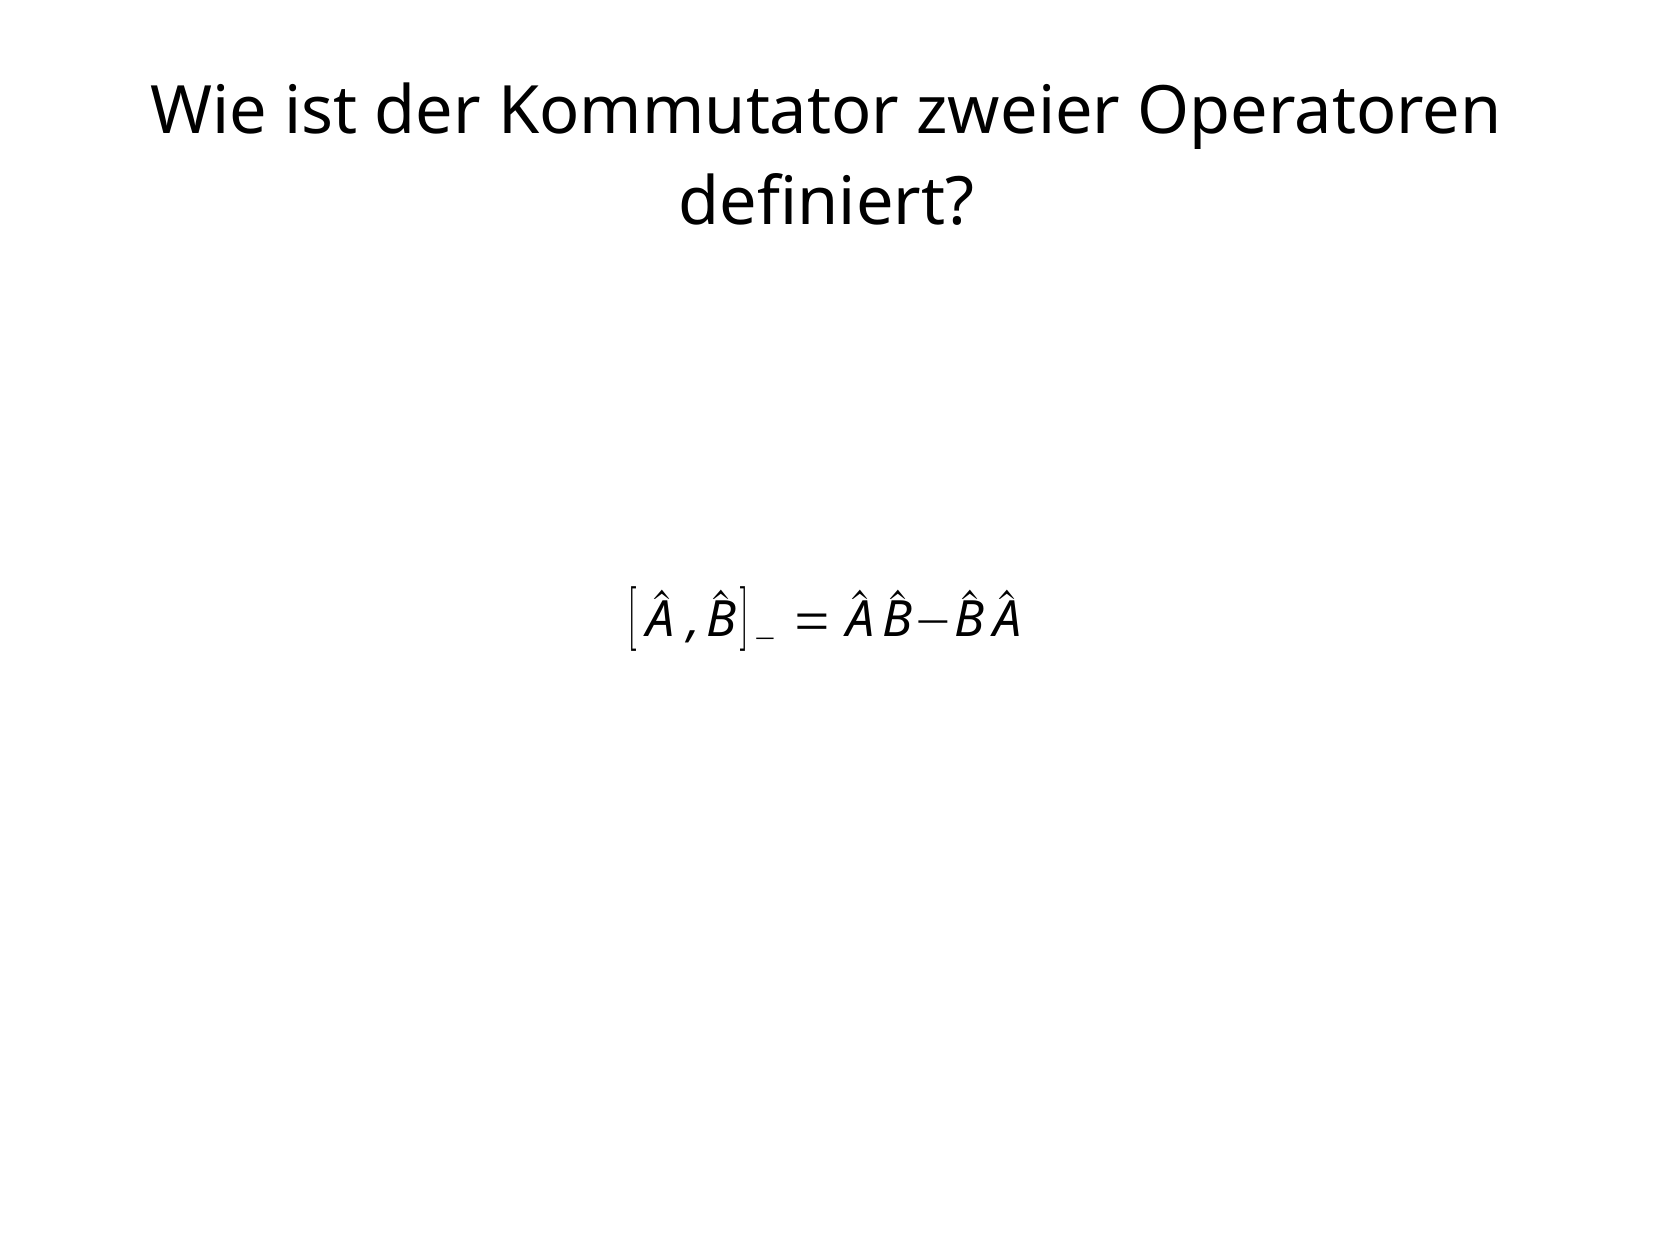

# Wie ist der Kommutator zweier Operatoren definiert?